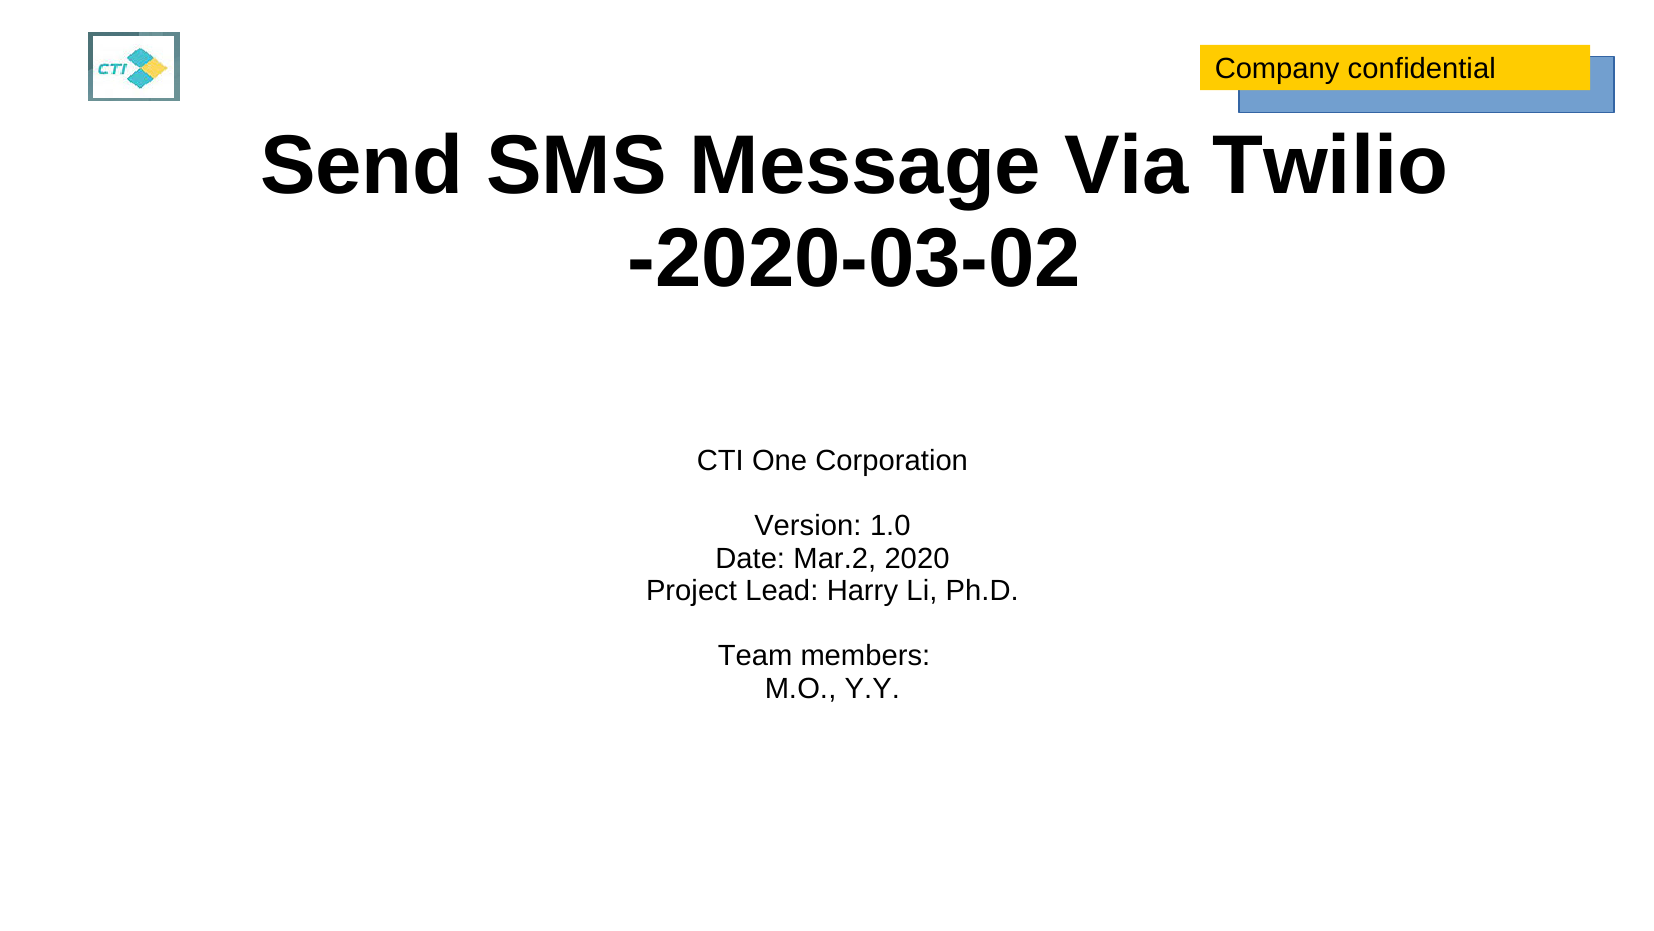

Company confidential
# Send SMS Message Via Twilio -2020-03-02
CTI One Corporation
Version: 1.0
Date: Mar.2, 2020
Project Lead: Harry Li, Ph.D.
Team members:
M.O., Y.Y.